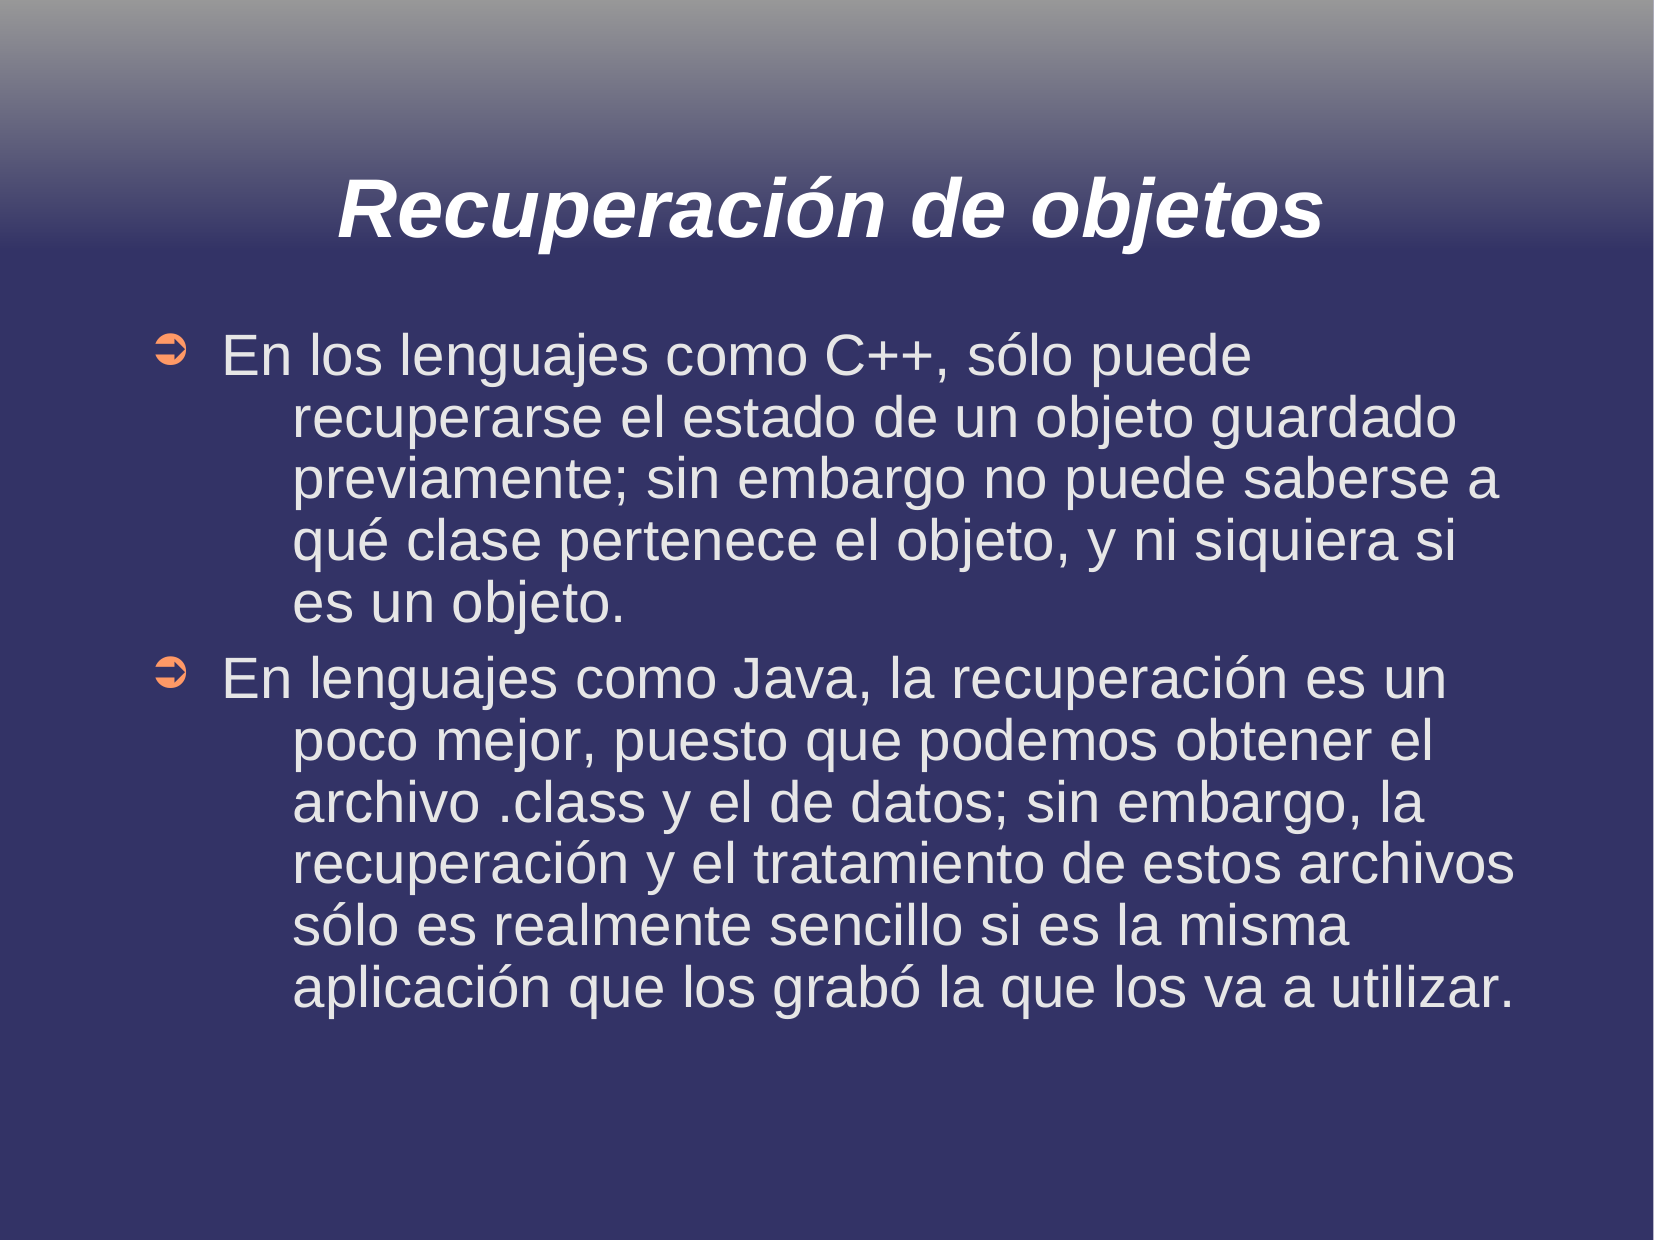

# Recuperación de objetos
En los lenguajes como C++, sólo puede recuperarse el estado de un objeto guardado previamente; sin embargo no puede saberse a qué clase pertenece el objeto, y ni siquiera si es un objeto.
En lenguajes como Java, la recuperación es un poco mejor, puesto que podemos obtener el archivo .class y el de datos; sin embargo, la recuperación y el tratamiento de estos archivos sólo es realmente sencillo si es la misma aplicación que los grabó la que los va a utilizar.